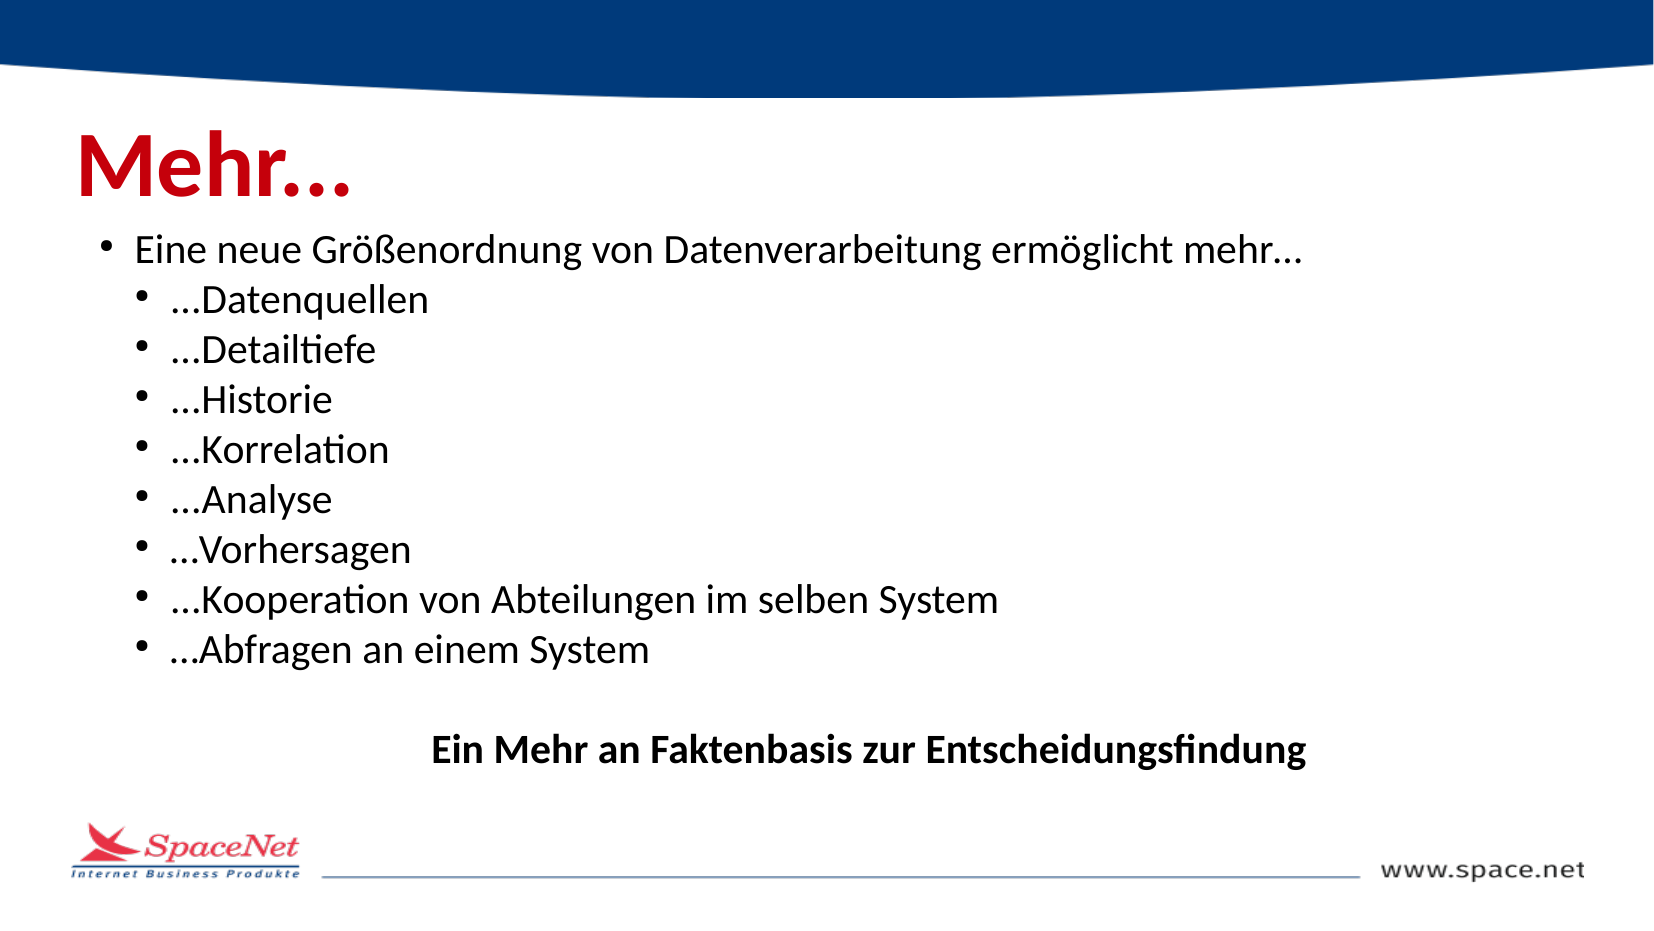

Mehr...
Eine neue Größenordnung von Datenverarbeitung ermöglicht mehr…
...Datenquellen
...Detailtiefe
...Historie
...Korrelation
...Analyse
…Vorhersagen
...Kooperation von Abteilungen im selben System
…Abfragen an einem System
Ein Mehr an Faktenbasis zur Entscheidungsfindung